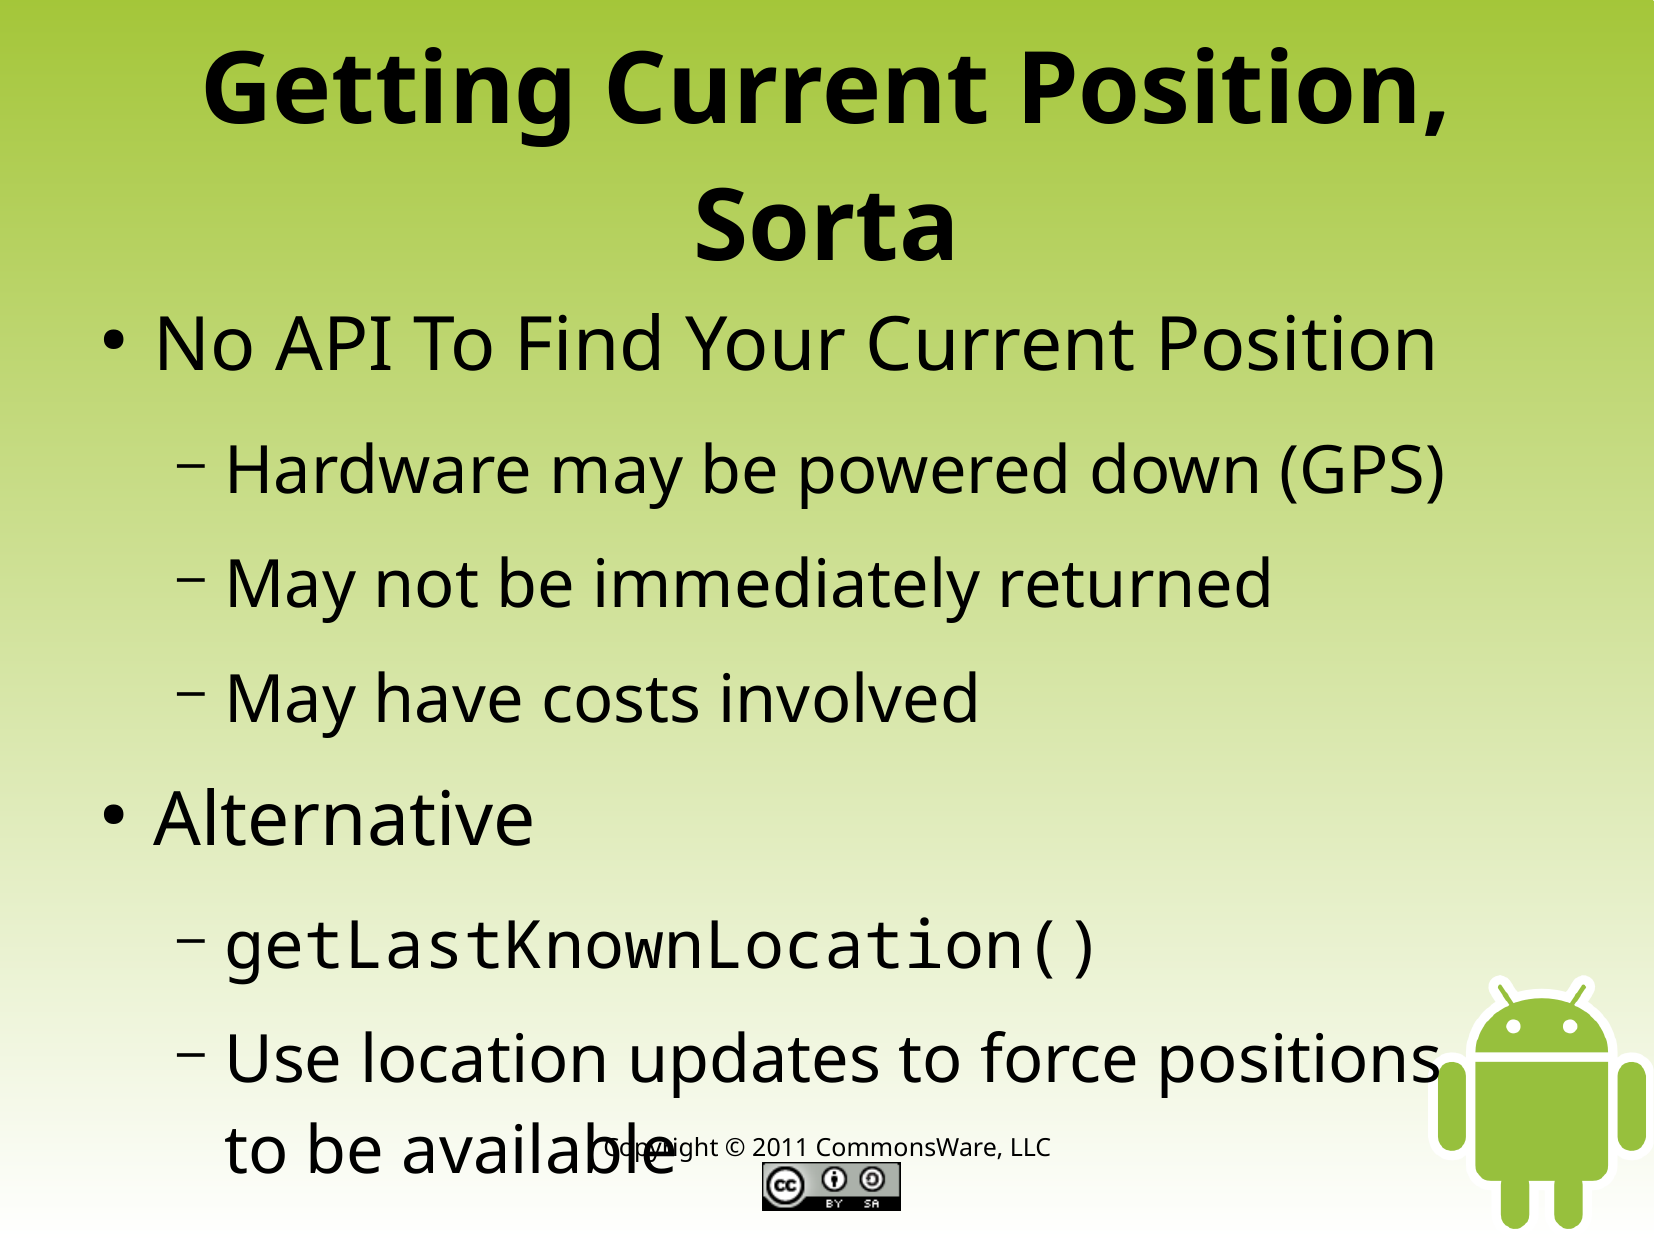

# Getting Current Position, Sorta
No API To Find Your Current Position
Hardware may be powered down (GPS)
May not be immediately returned
May have costs involved
Alternative
getLastKnownLocation()
Use location updates to force positions
to be available